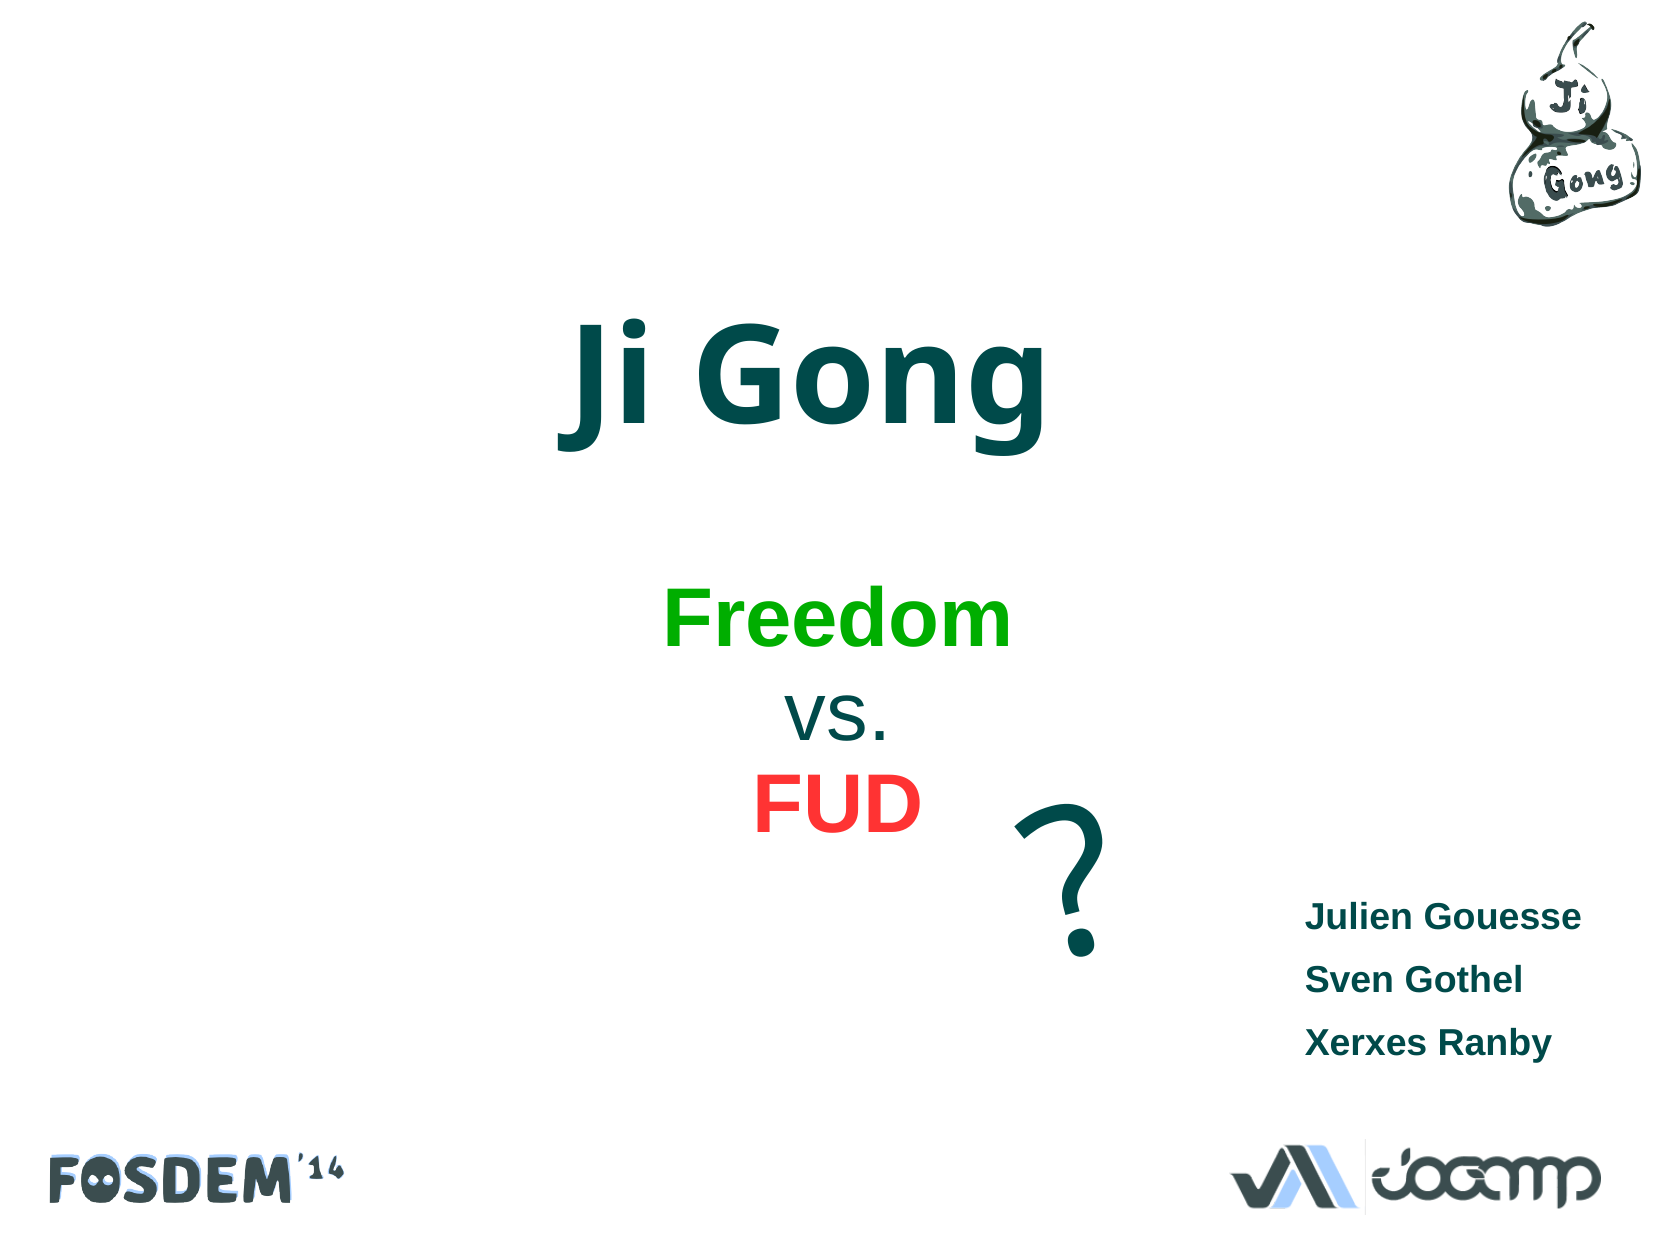

# Ji Gong
Freedom
vs.
FUD
?
Julien Gouesse
Sven Gothel
Xerxes Ranby